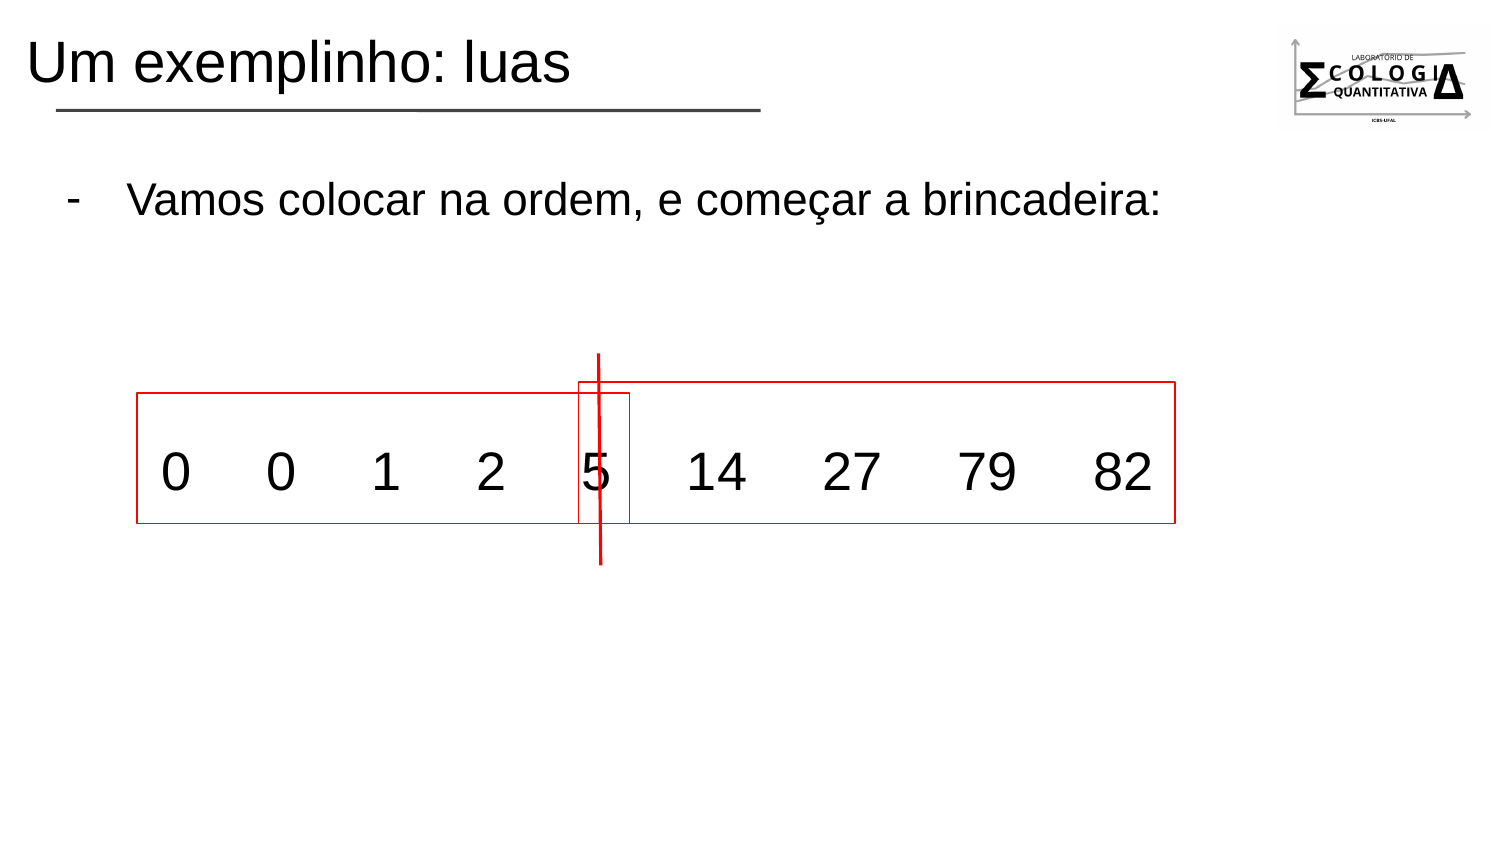

Um exemplinho: luas
Vamos colocar na ordem, e começar a brincadeira:
0 0 1 2 5 14 27 79 82